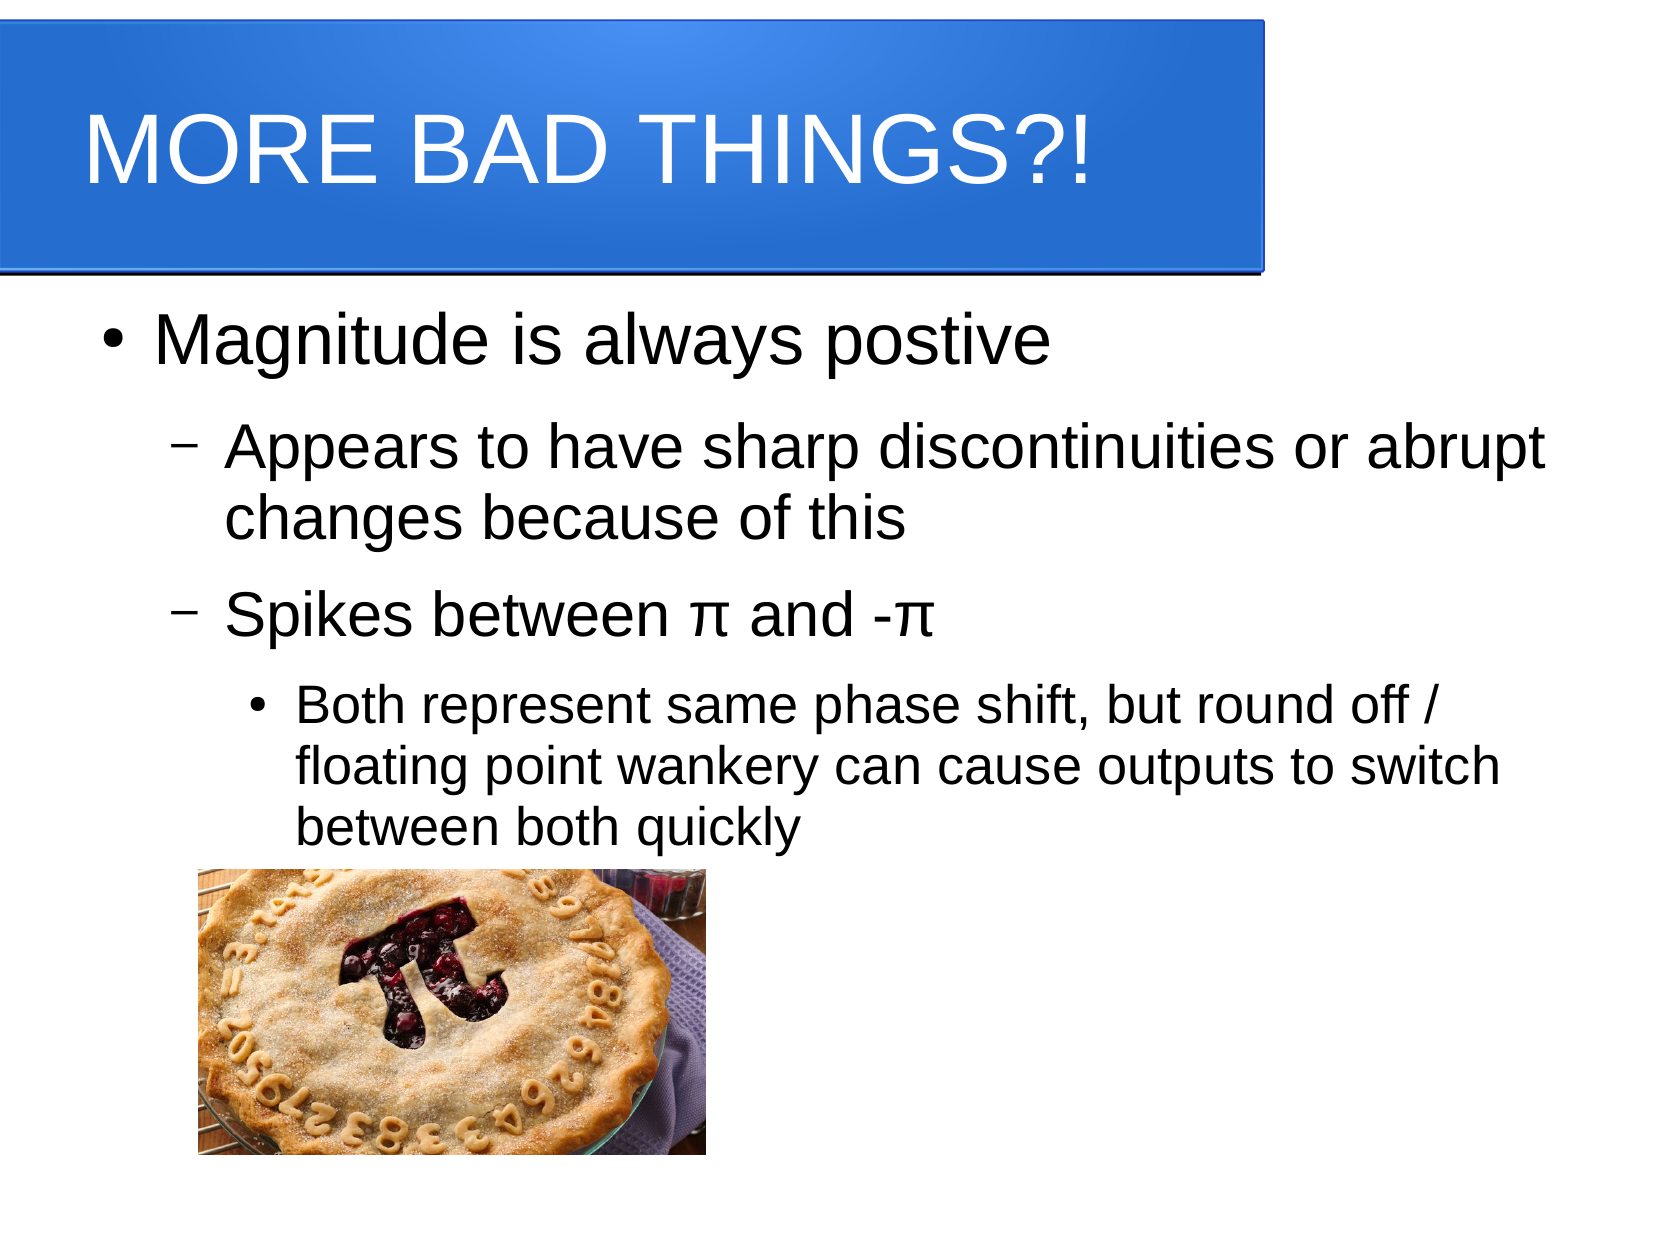

# MORE BAD THINGS?!
Magnitude is always postive
Appears to have sharp discontinuities or abrupt changes because of this
Spikes between π and -π
Both represent same phase shift, but round off / floating point wankery can cause outputs to switch between both quickly